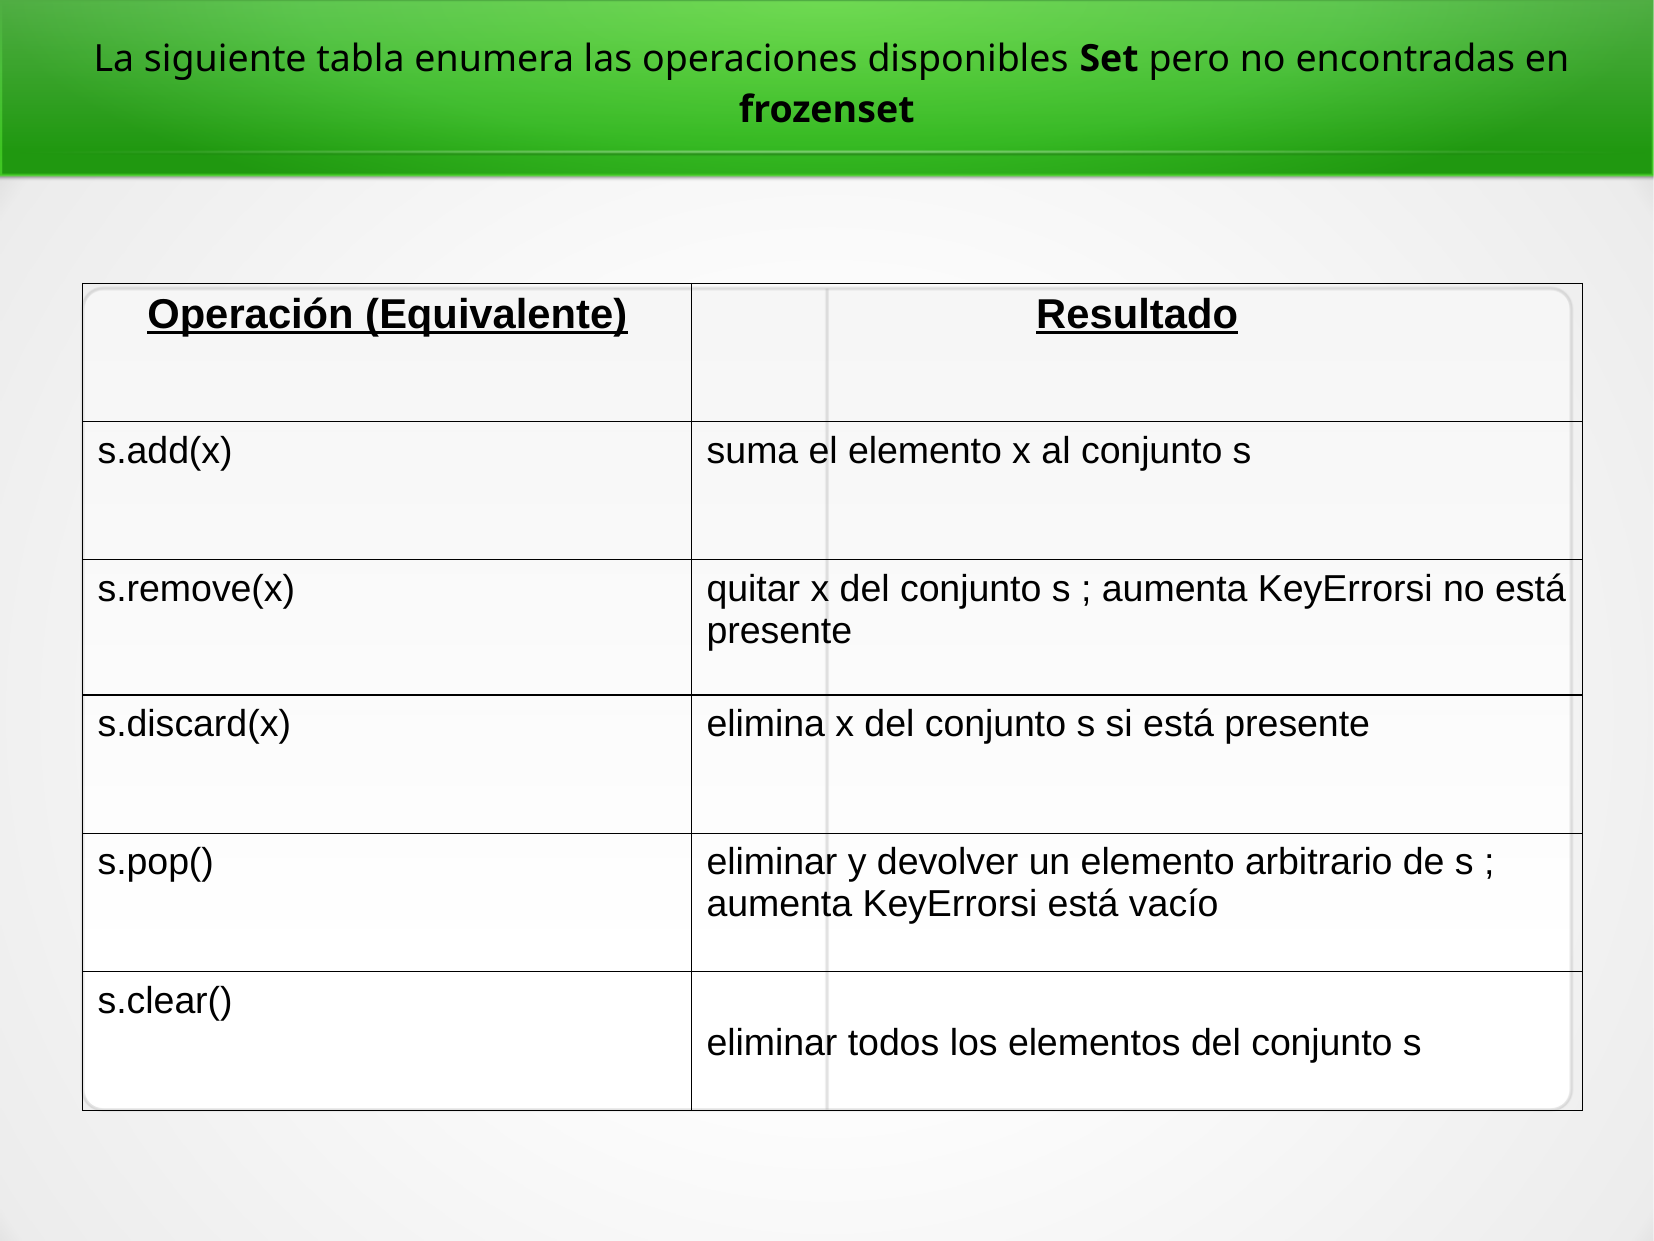

# La siguiente tabla enumera las operaciones disponibles Set pero no encontradas en frozenset
| Operación (Equivalente) | Resultado |
| --- | --- |
| s.add(x) | suma el elemento x al conjunto s |
| s.remove(x) | quitar x del conjunto s ; aumenta KeyErrorsi no está presente |
| s.discard(x) | elimina x del conjunto s si está presente |
| s.pop() | eliminar y devolver un elemento arbitrario de s ; aumenta KeyErrorsi está vacío |
| s.clear() | eliminar todos los elementos del conjunto s |